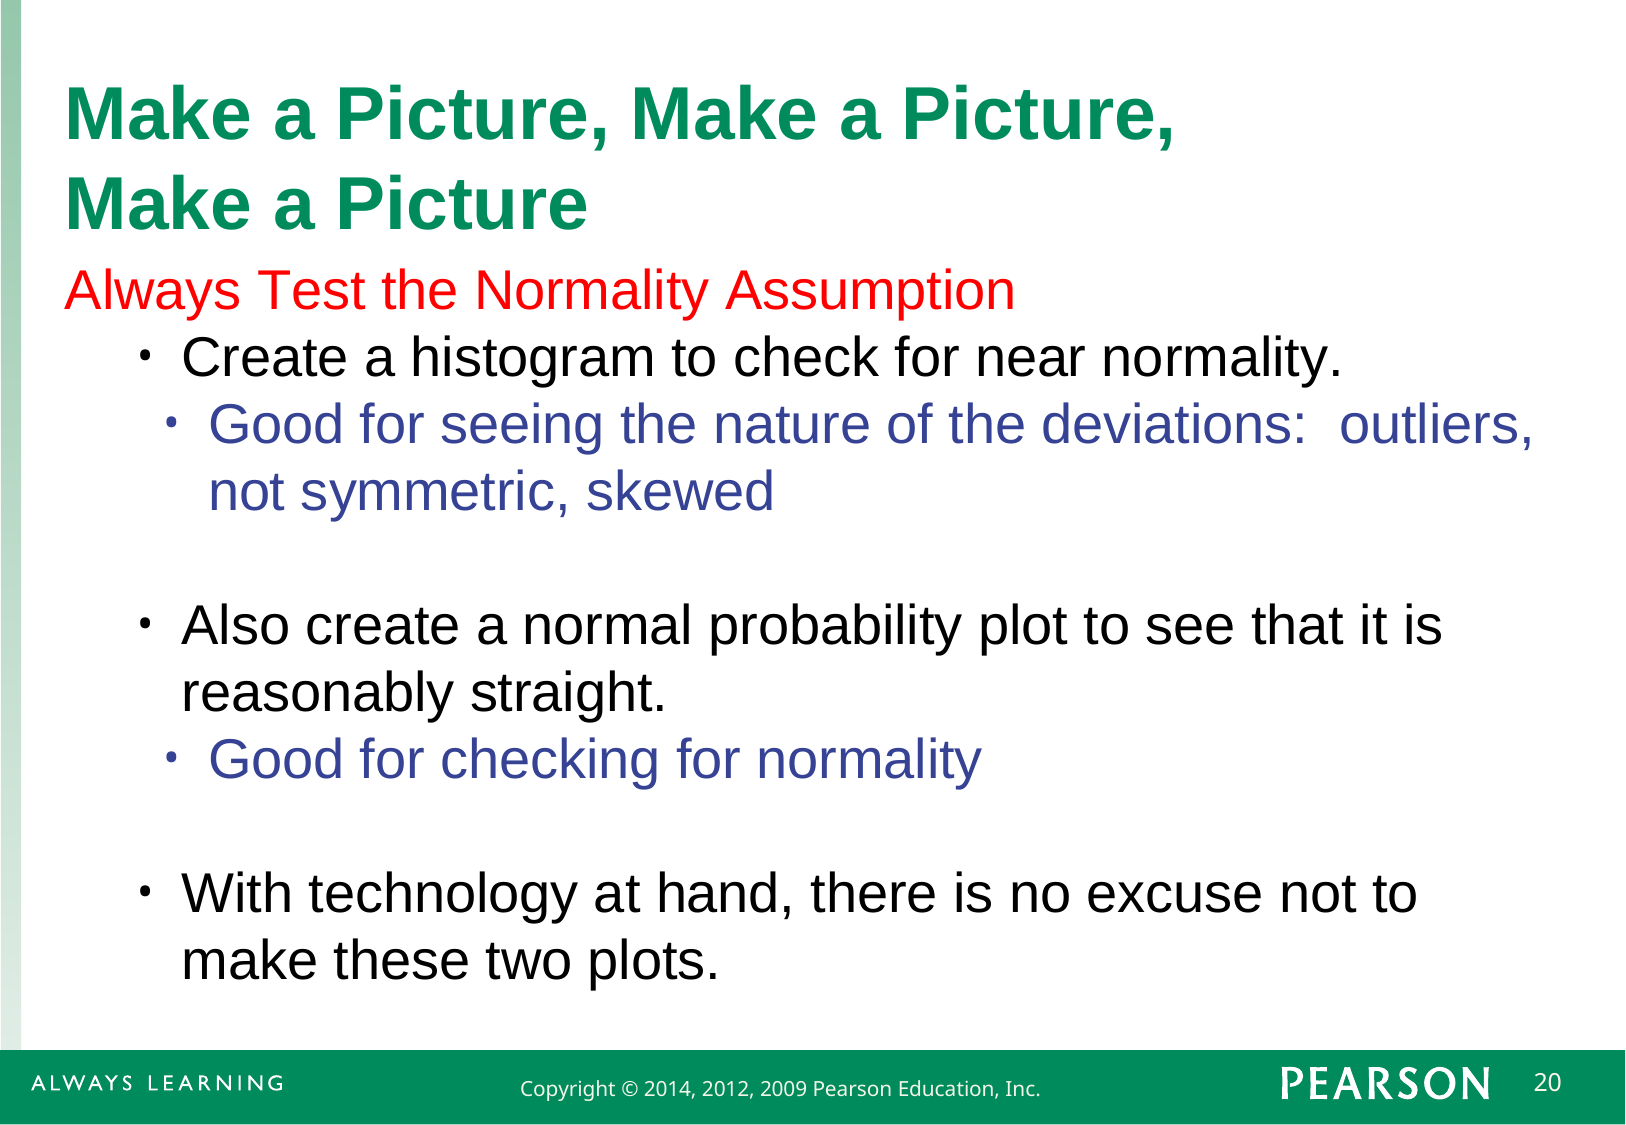

# Make a Picture, Make a Picture, Make a Picture
Always Test the Normality Assumption
Create a histogram to check for near normality.
Good for seeing the nature of the deviations: outliers, not symmetric, skewed
Also create a normal probability plot to see that it is reasonably straight.
Good for checking for normality
With technology at hand, there is no excuse not to make these two plots.